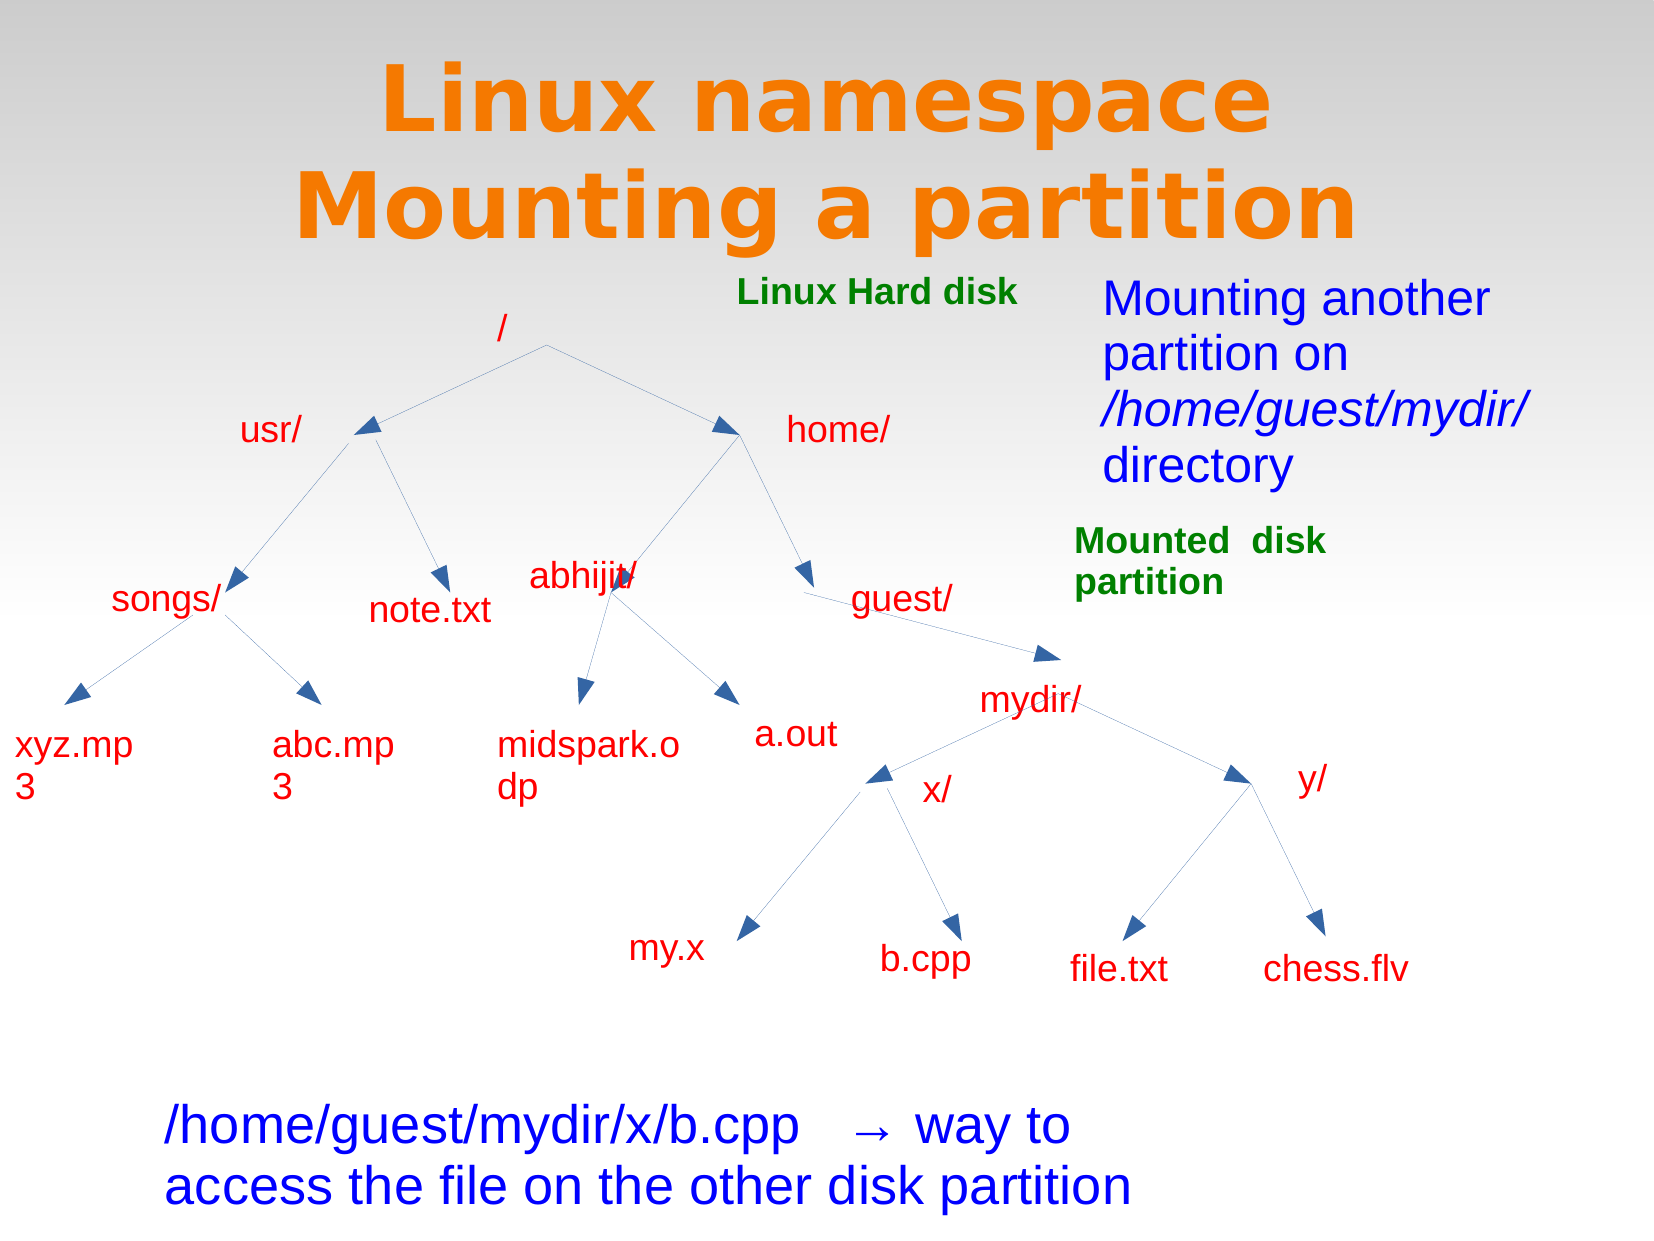

# Linux namespace Mounting a partition
Mounting another partition on /home/guest/mydir/ directory
Linux Hard disk
Mounted disk partition
y/
x/
my.x
b.cpp
file.txt
chess.flv
/
usr/
home/
abhijit/
songs/
guest/
note.txt
mydir/
a.out
xyz.mp3
abc.mp3
midspark.odp
/home/guest/mydir/x/b.cpp → way to access the file on the other disk partition